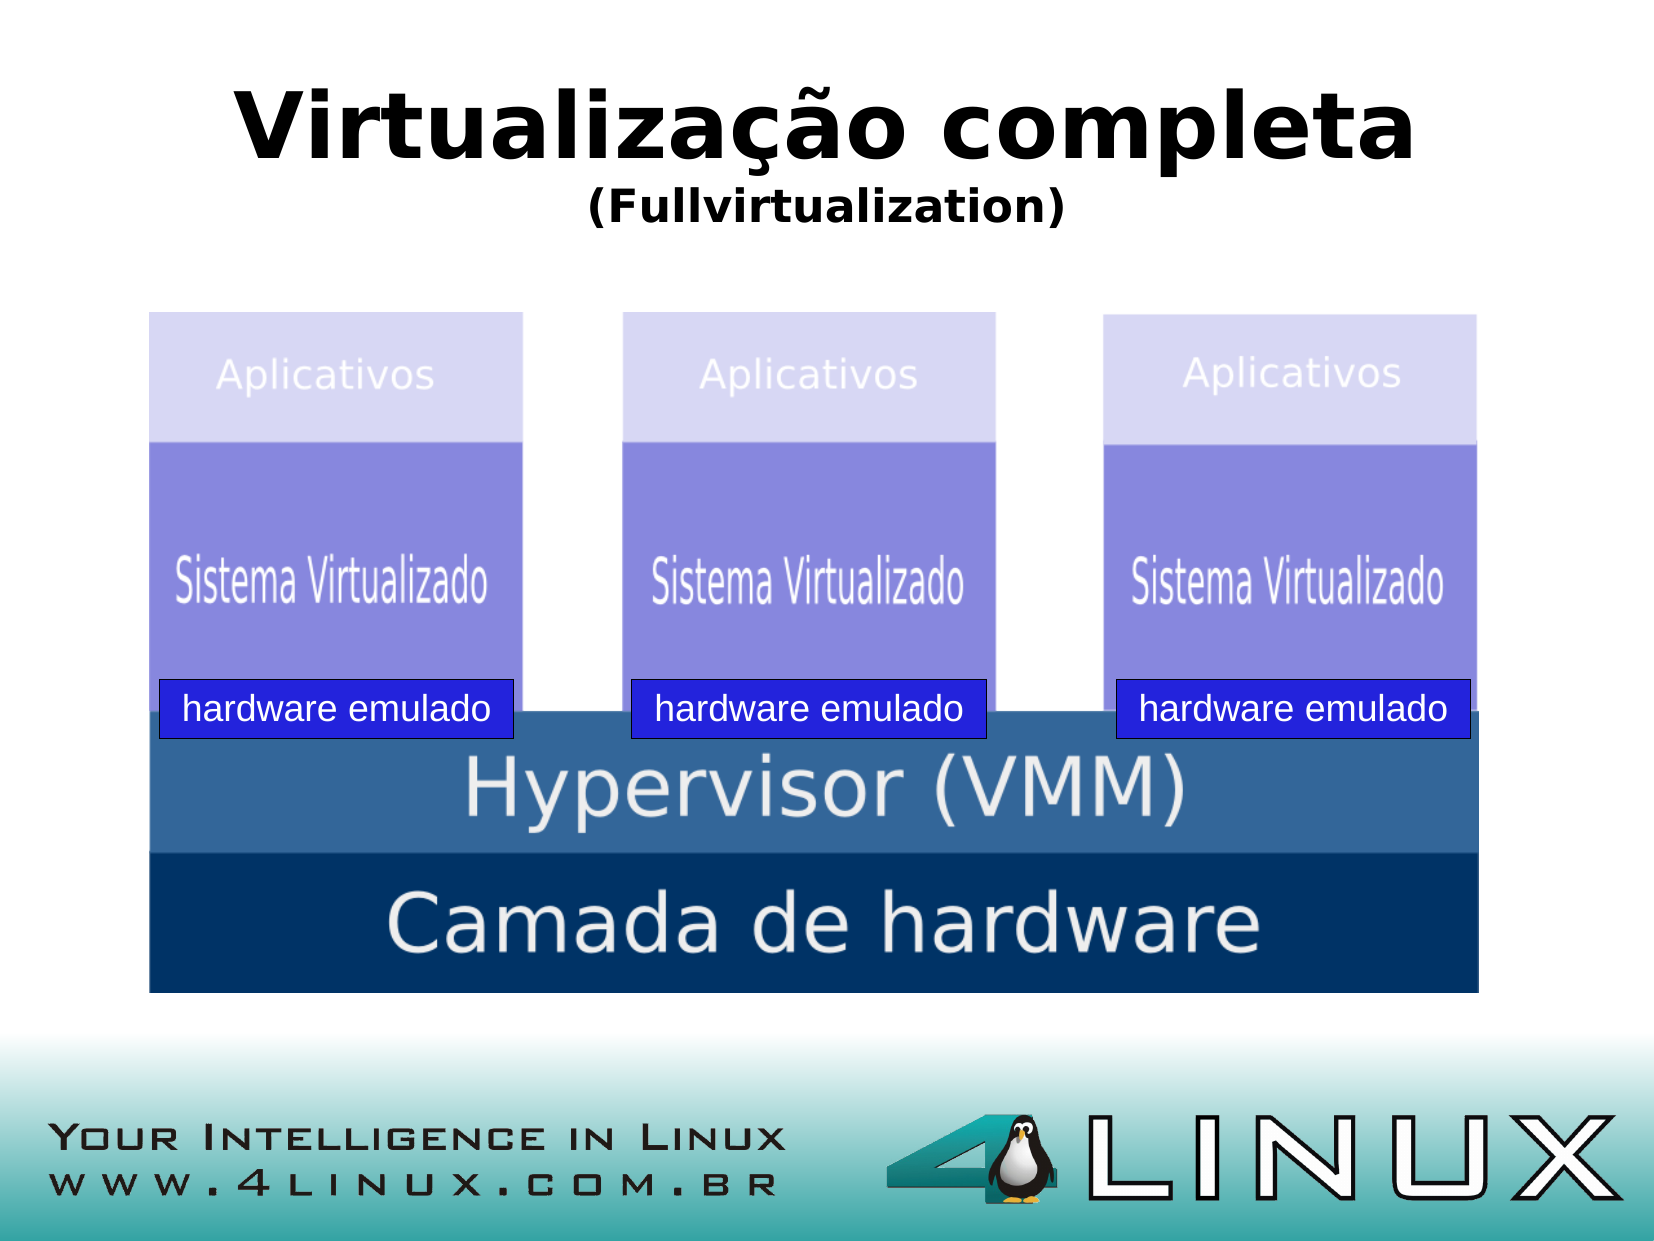

# Virtualização completa (Fullvirtualization)
hardware emulado
hardware emulado
hardware emulado